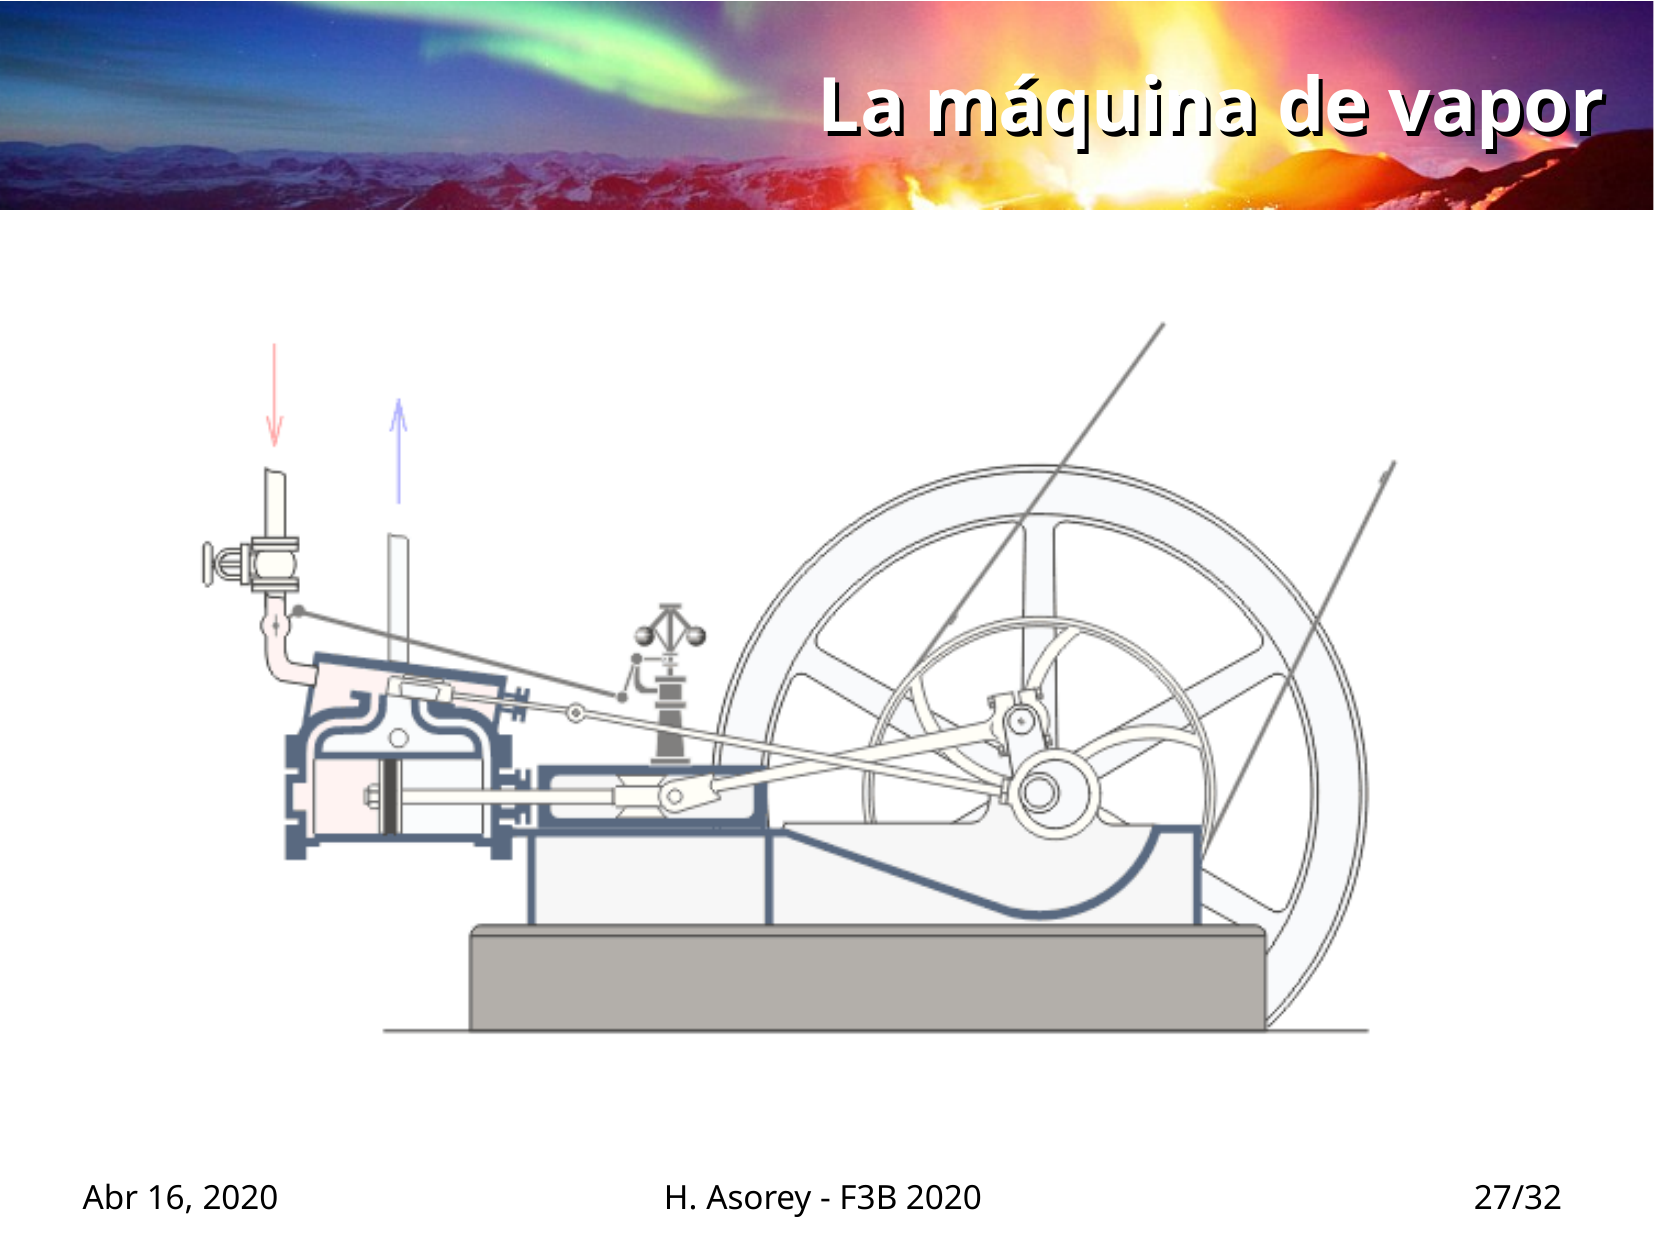

# La máquina de vapor
Abr 16, 2020
H. Asorey - F3B 2020
27